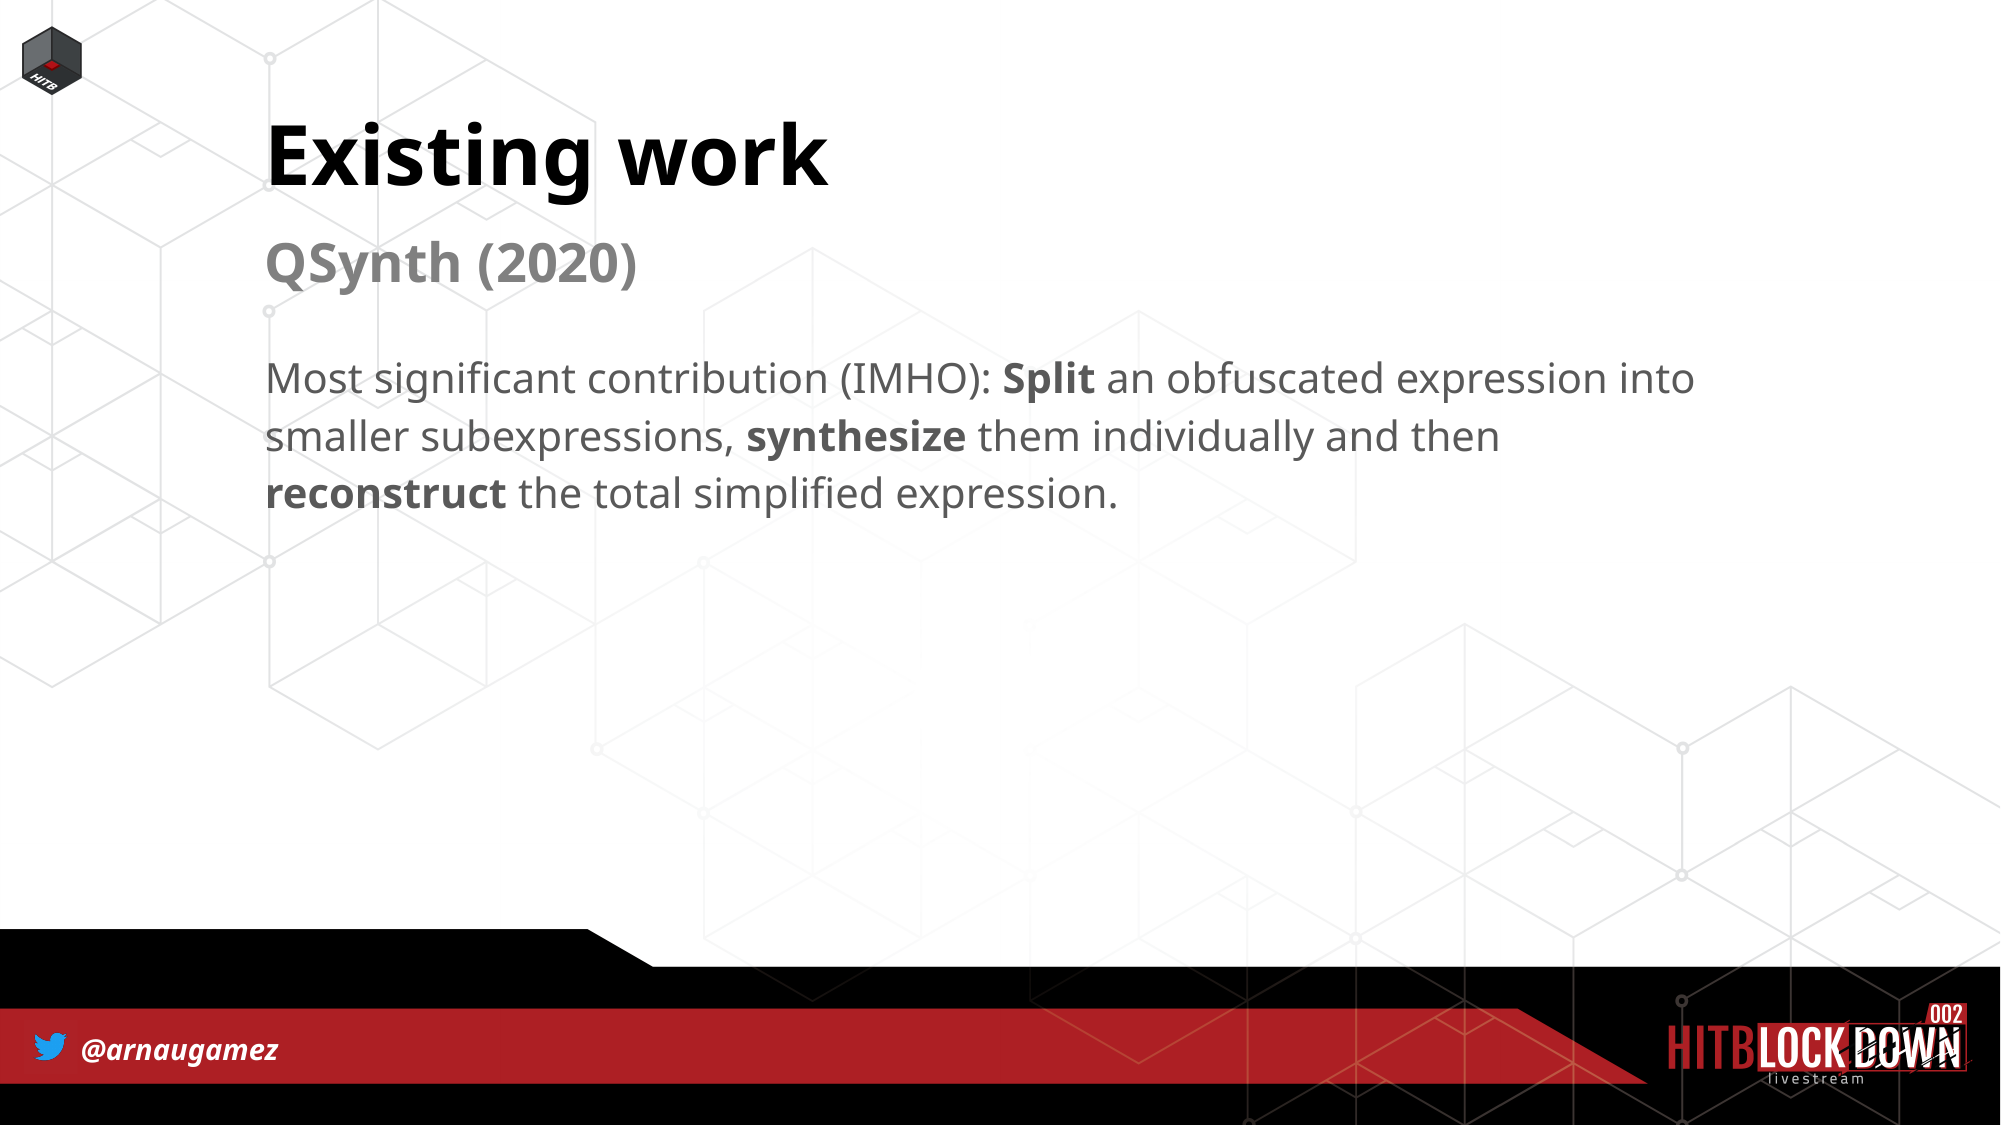

# Existing work
QSynth (2020)
Most significant contribution (IMHO): Split an obfuscated expression into smaller subexpressions, synthesize them individually and then reconstruct the total simplified expression.